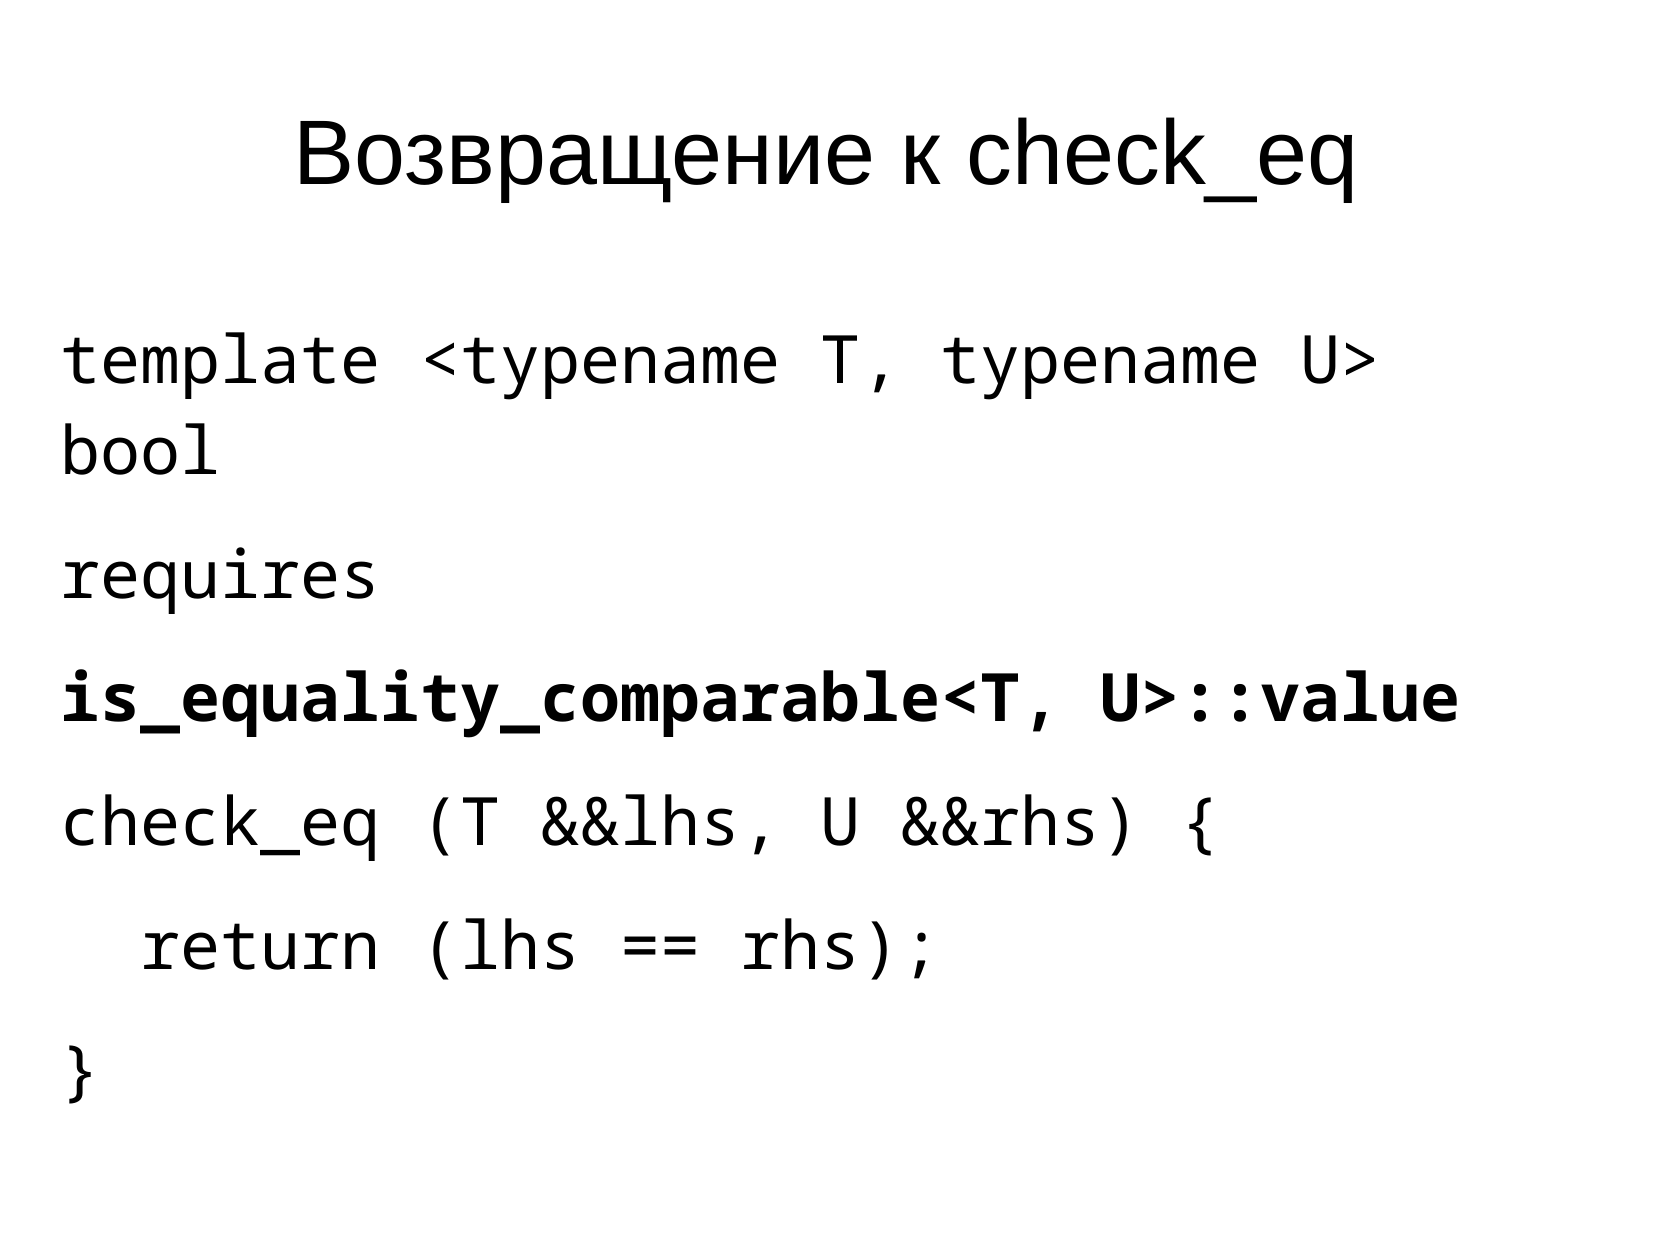

# Возвращение к check_eq
template <typename T, typename U> bool
requires
is_equality_comparable<T, U>::value
check_eq (T &&lhs, U &&rhs) {
 return (lhs == rhs);
}